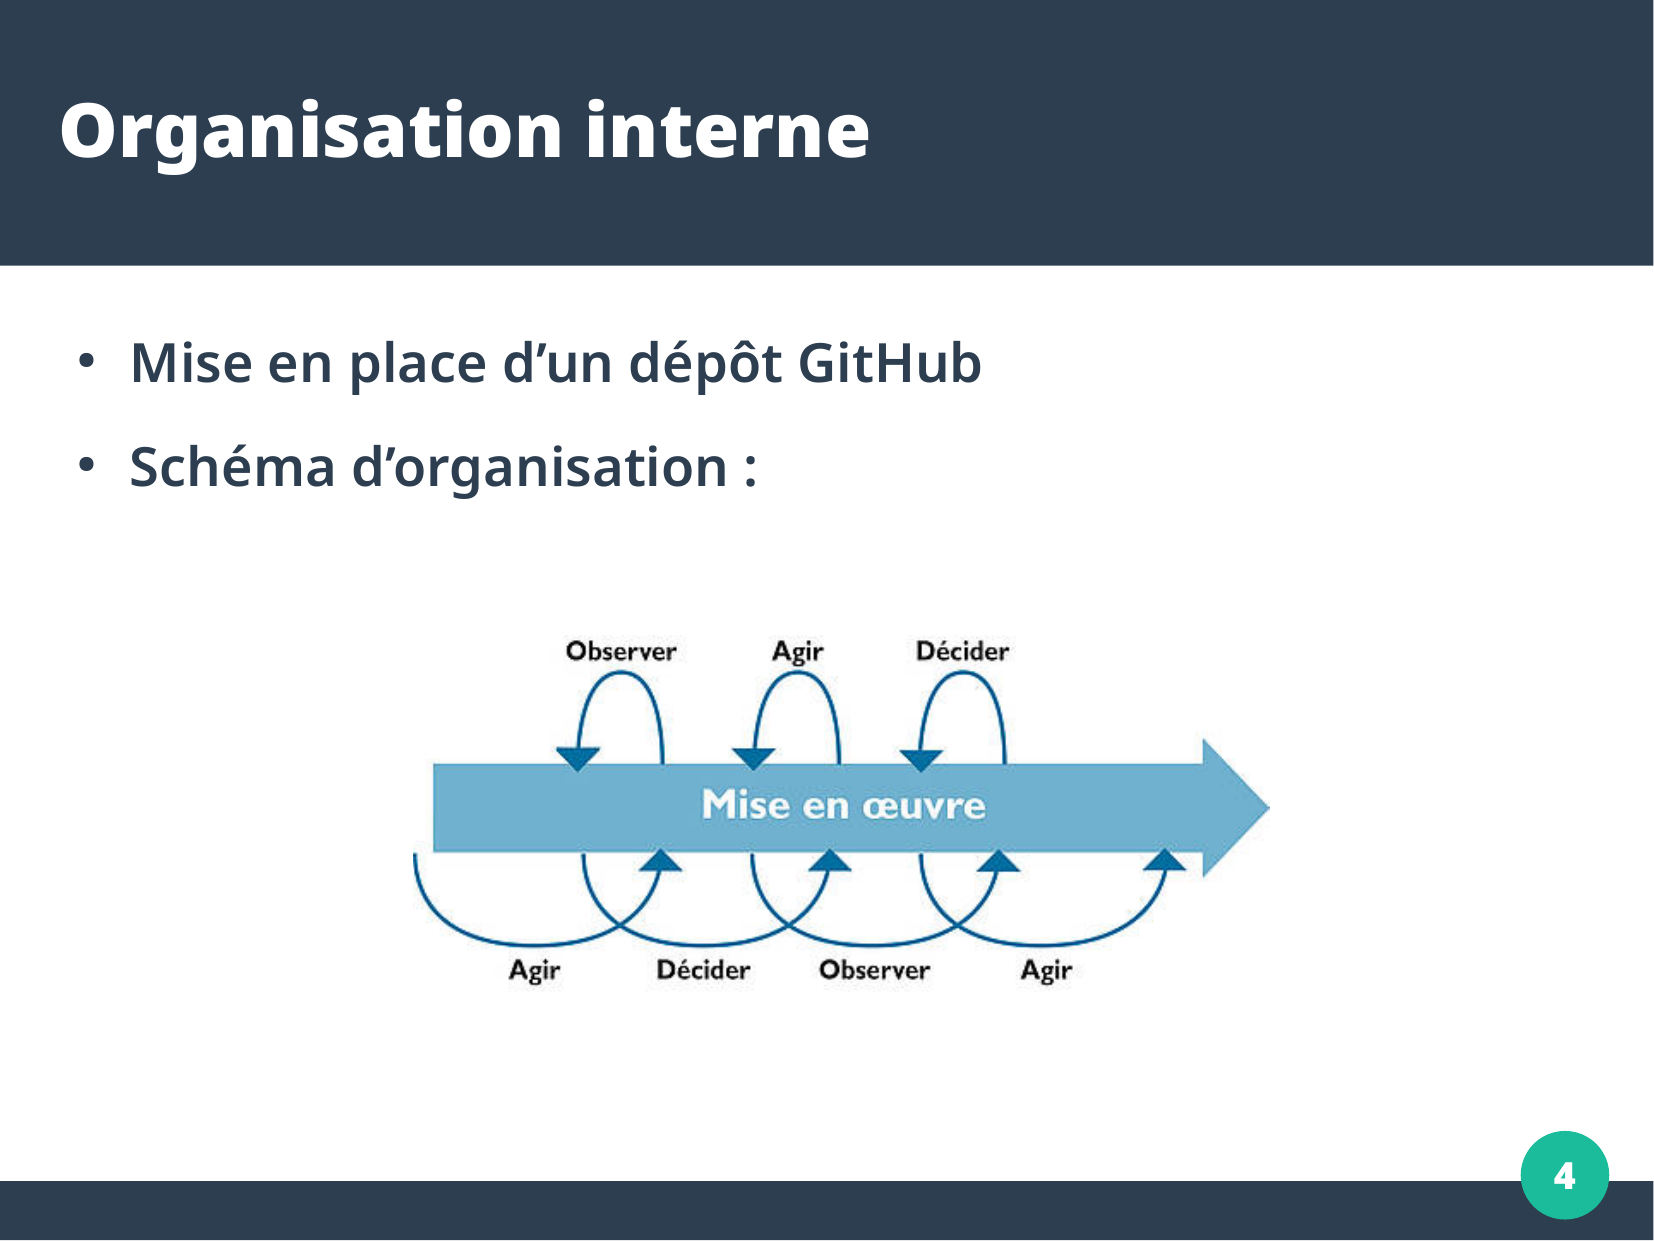

# Organisation interne
Mise en place d’un dépôt GitHub
Schéma d’organisation :
4